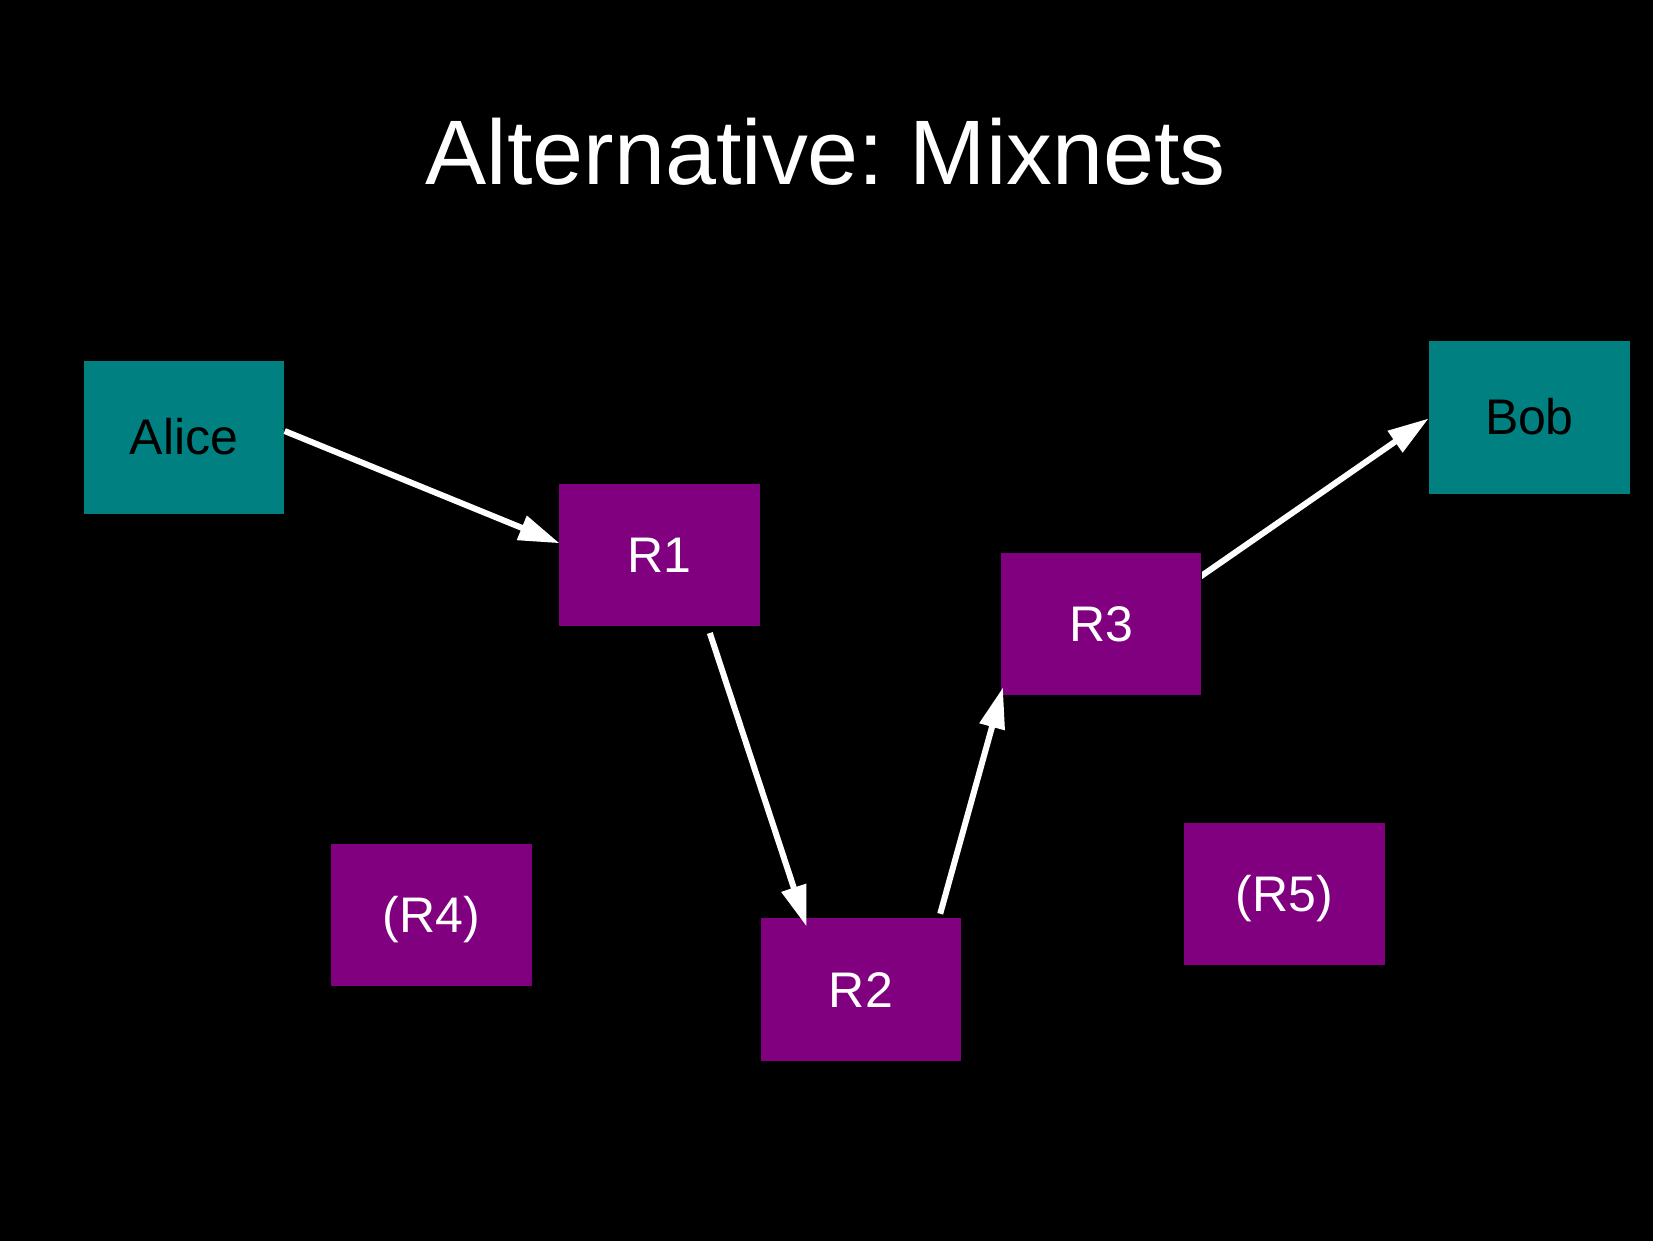

# Alternative: Mixnets
Bob
Alice
R1
R3
(R5)
(R4)
R2